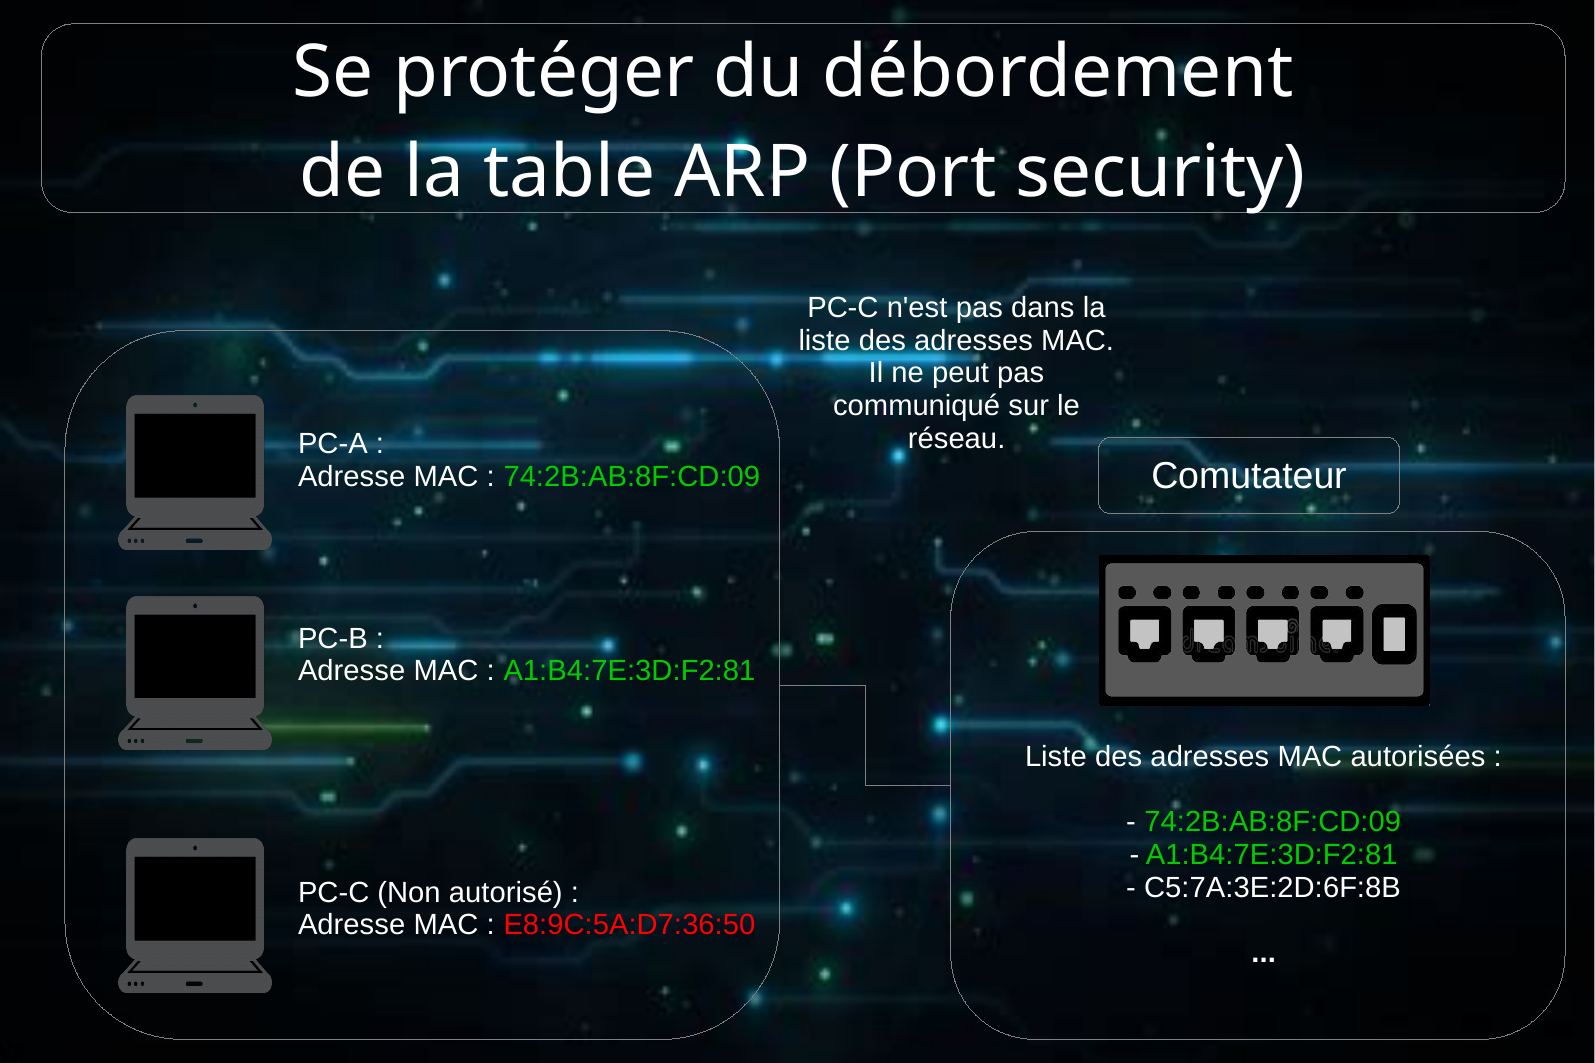

Se protéger du débordement
de la table ARP (Port security)
PC-C n'est pas dans la liste des adresses MAC.
Il ne peut pas communiqué sur le réseau.
0
PC-A :
Adresse MAC : 74:2B:AB:8F:CD:09
Comutateur
0
PC-B :
Adresse MAC : A1:B4:7E:3D:F2:81
Liste des adresses MAC autorisées :
- 74:2B:AB:8F:CD:09
- A1:B4:7E:3D:F2:81
- C5:7A:3E:2D:6F:8B
...
0
PC-C (Non autorisé) :
Adresse MAC : E8:9C:5A:D7:36:50